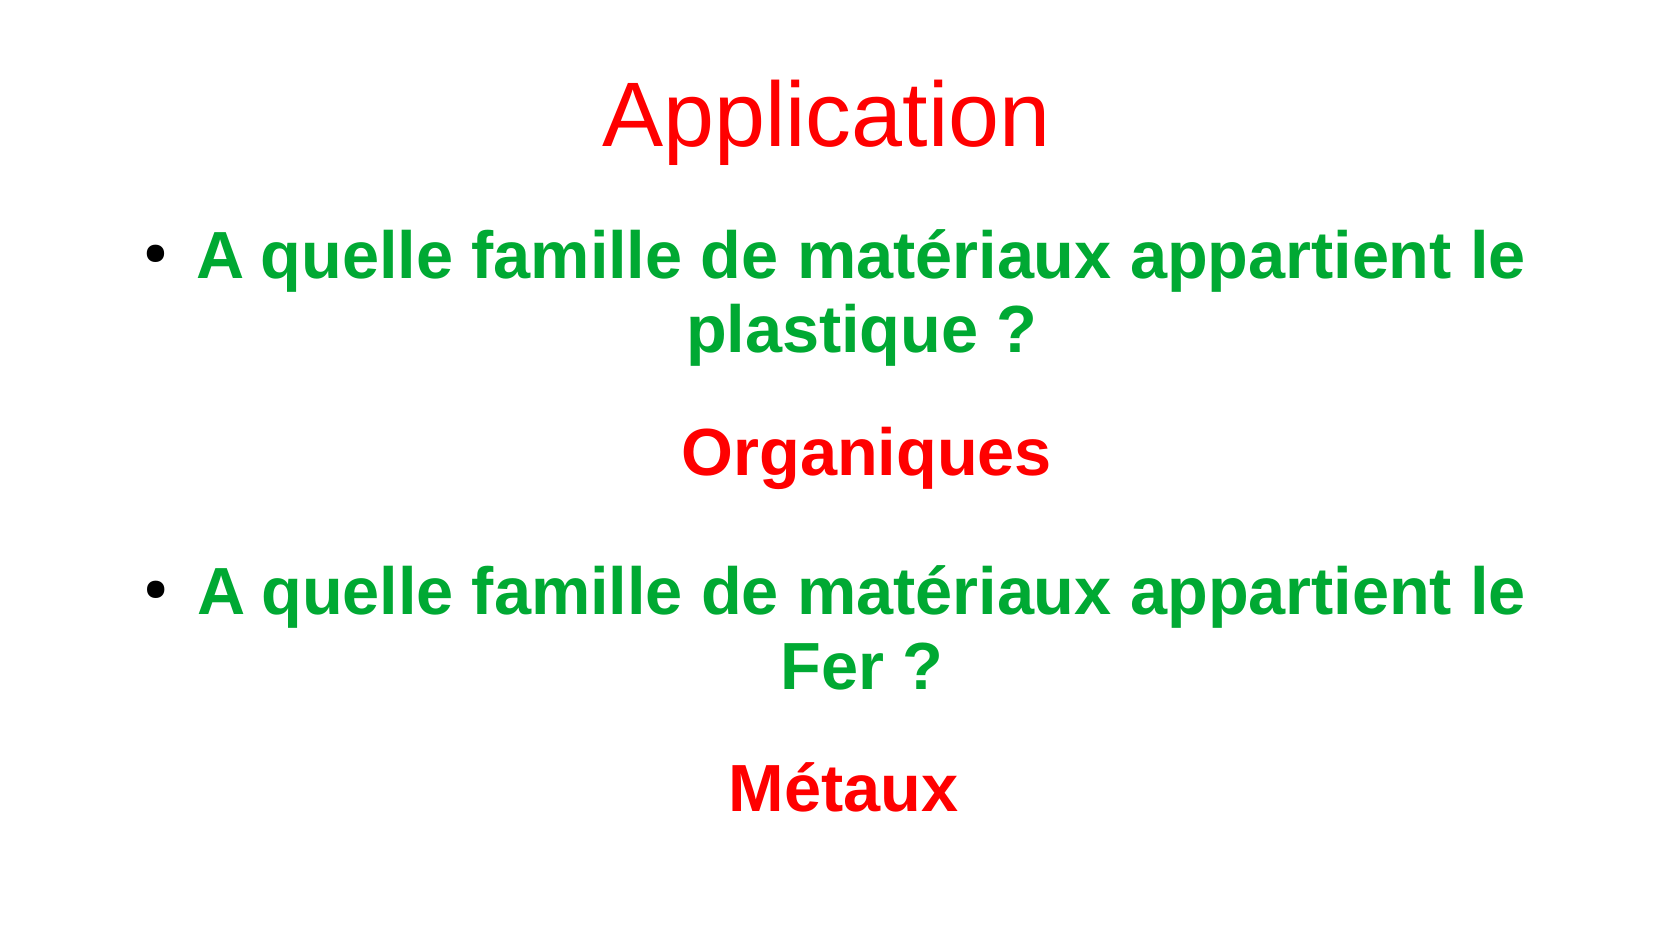

# Application
A quelle famille de matériaux appartient le plastique ?
Organiques
A quelle famille de matériaux appartient le Fer ?
Métaux